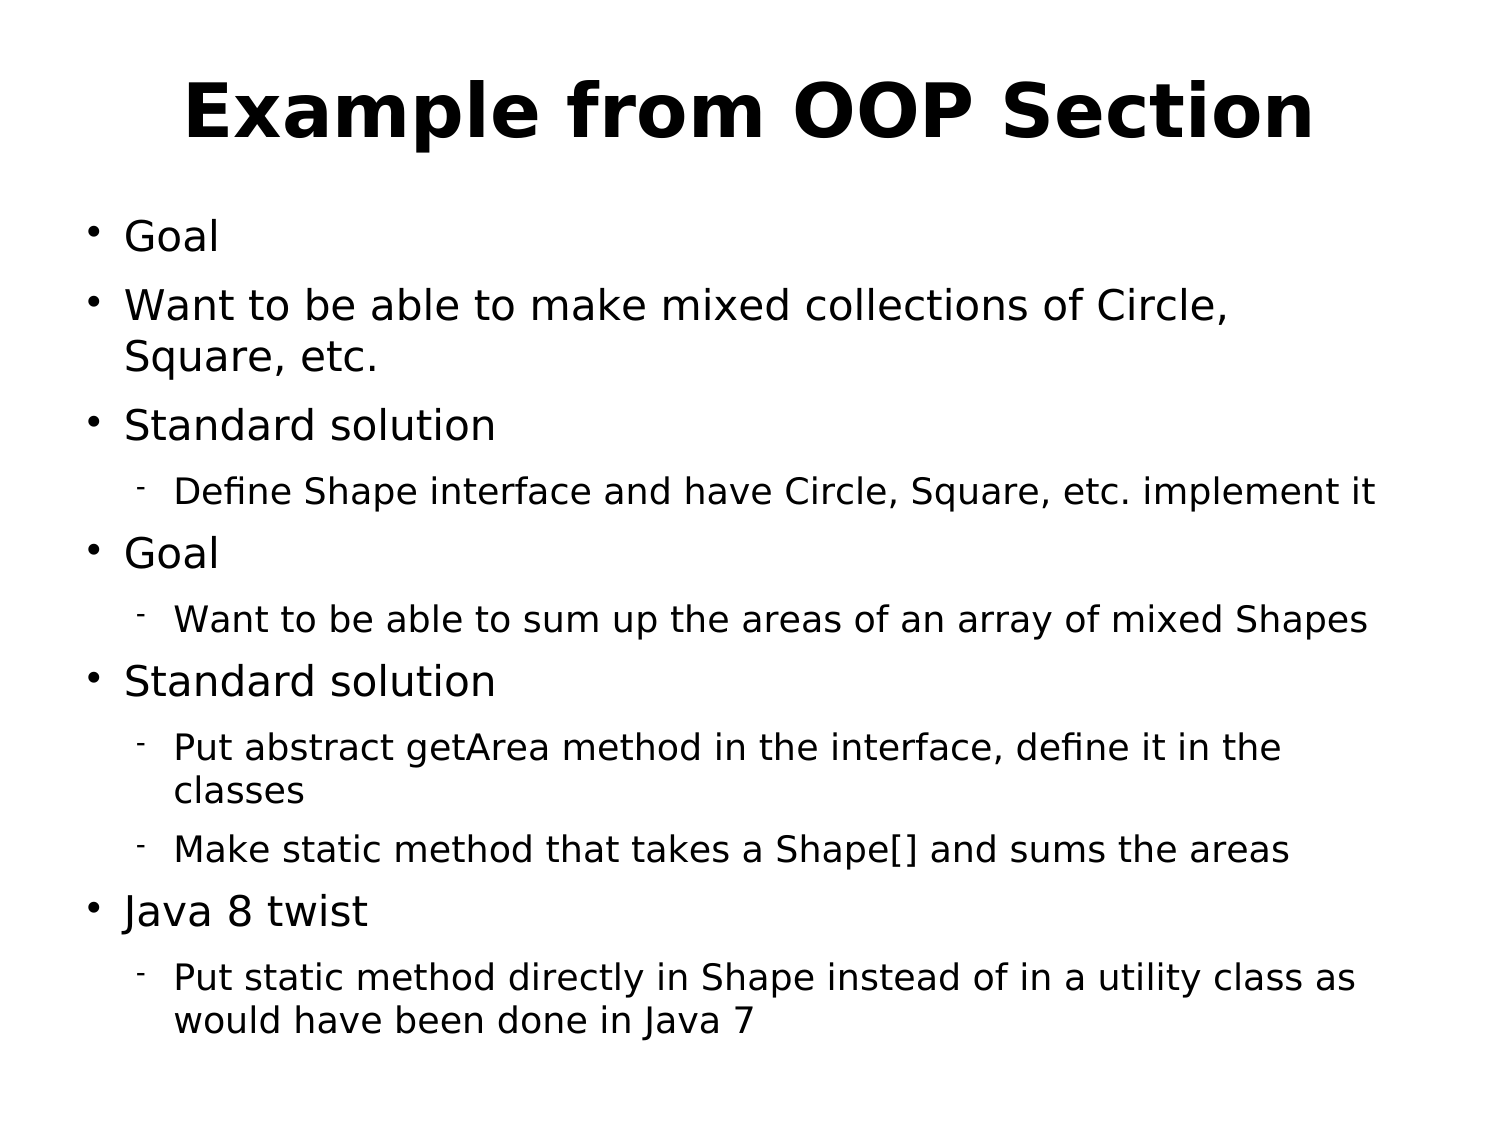

# Example from OOP Section
Goal
Want to be able to make mixed collections of Circle, Square, etc.
Standard solution
Define Shape interface and have Circle, Square, etc. implement it
Goal
Want to be able to sum up the areas of an array of mixed Shapes
Standard solution
Put abstract getArea method in the interface, define it in the classes
Make static method that takes a Shape[] and sums the areas
Java 8 twist
Put static method directly in Shape instead of in a utility class as would have been done in Java 7